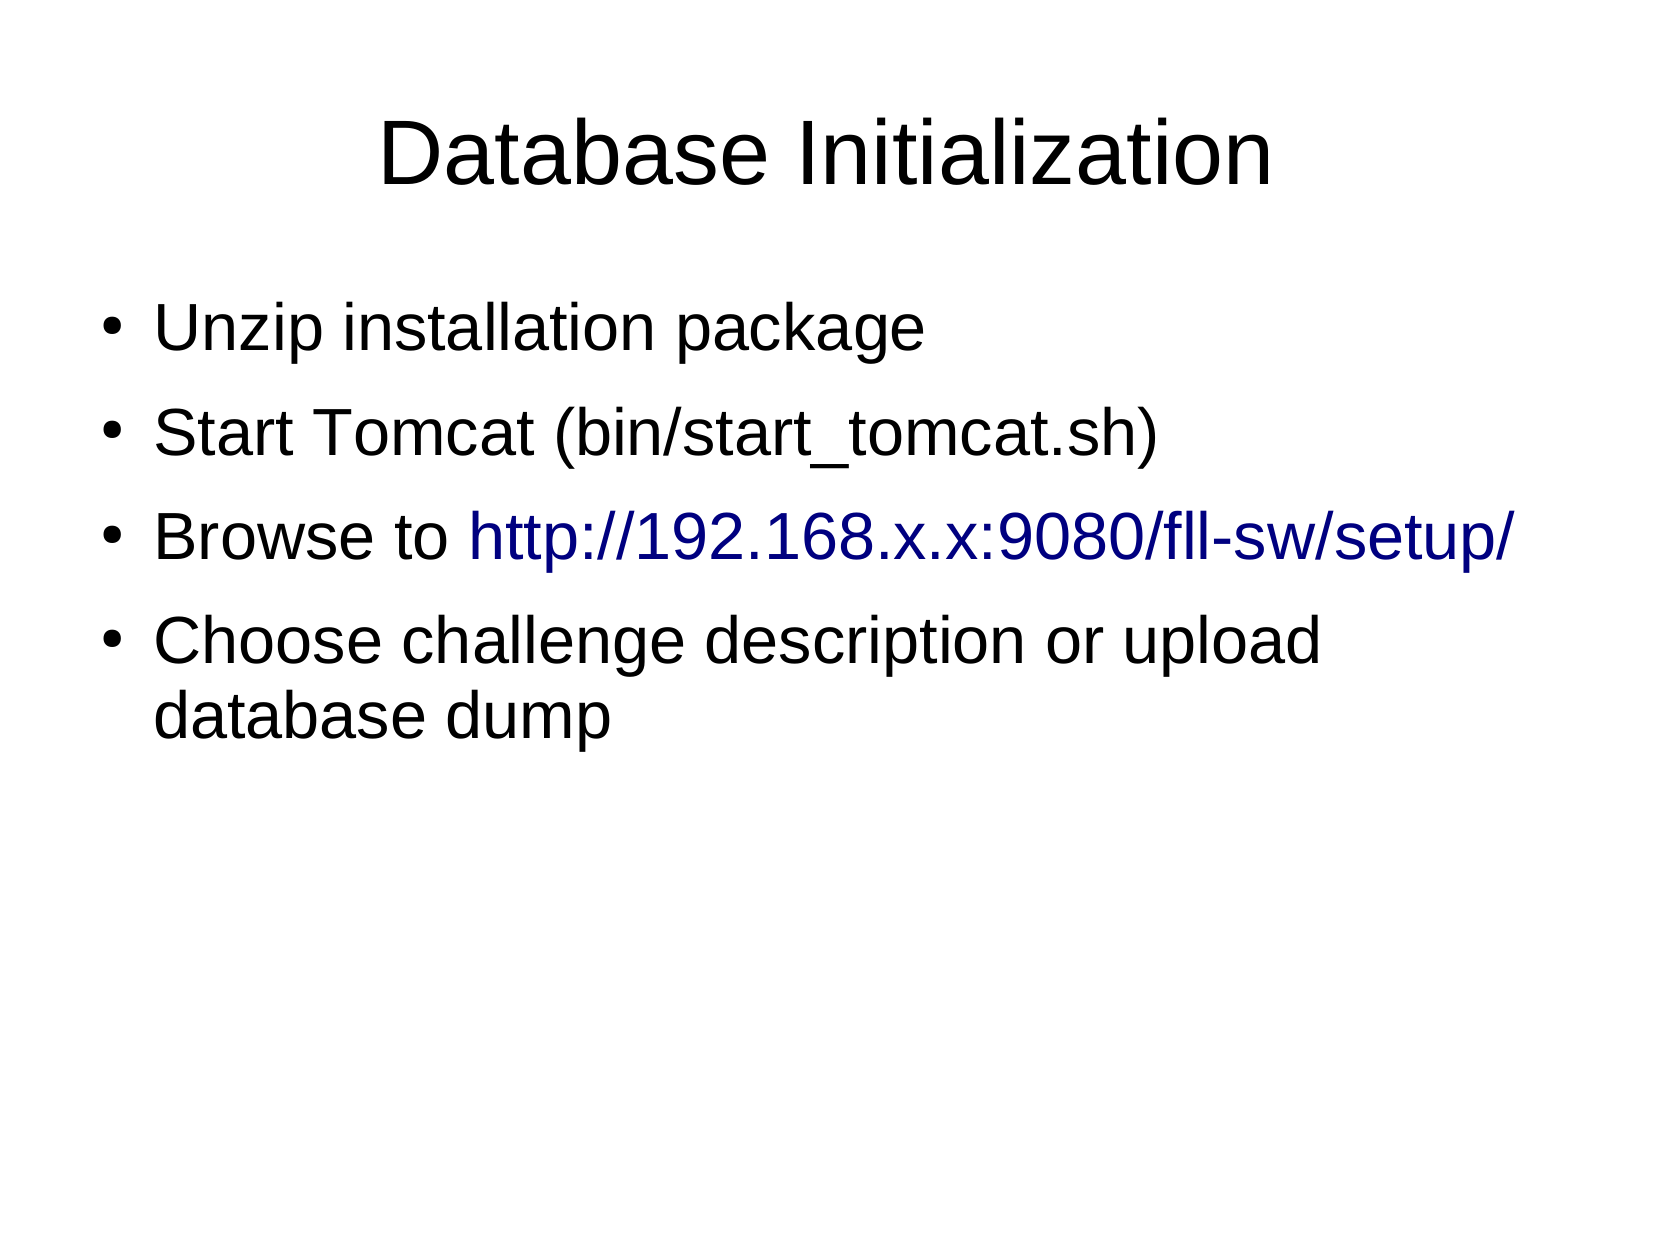

# Database Initialization
Unzip installation package
Start Tomcat (bin/start_tomcat.sh)
Browse to http://192.168.x.x:9080/fll-sw/setup/
Choose challenge description or upload database dump